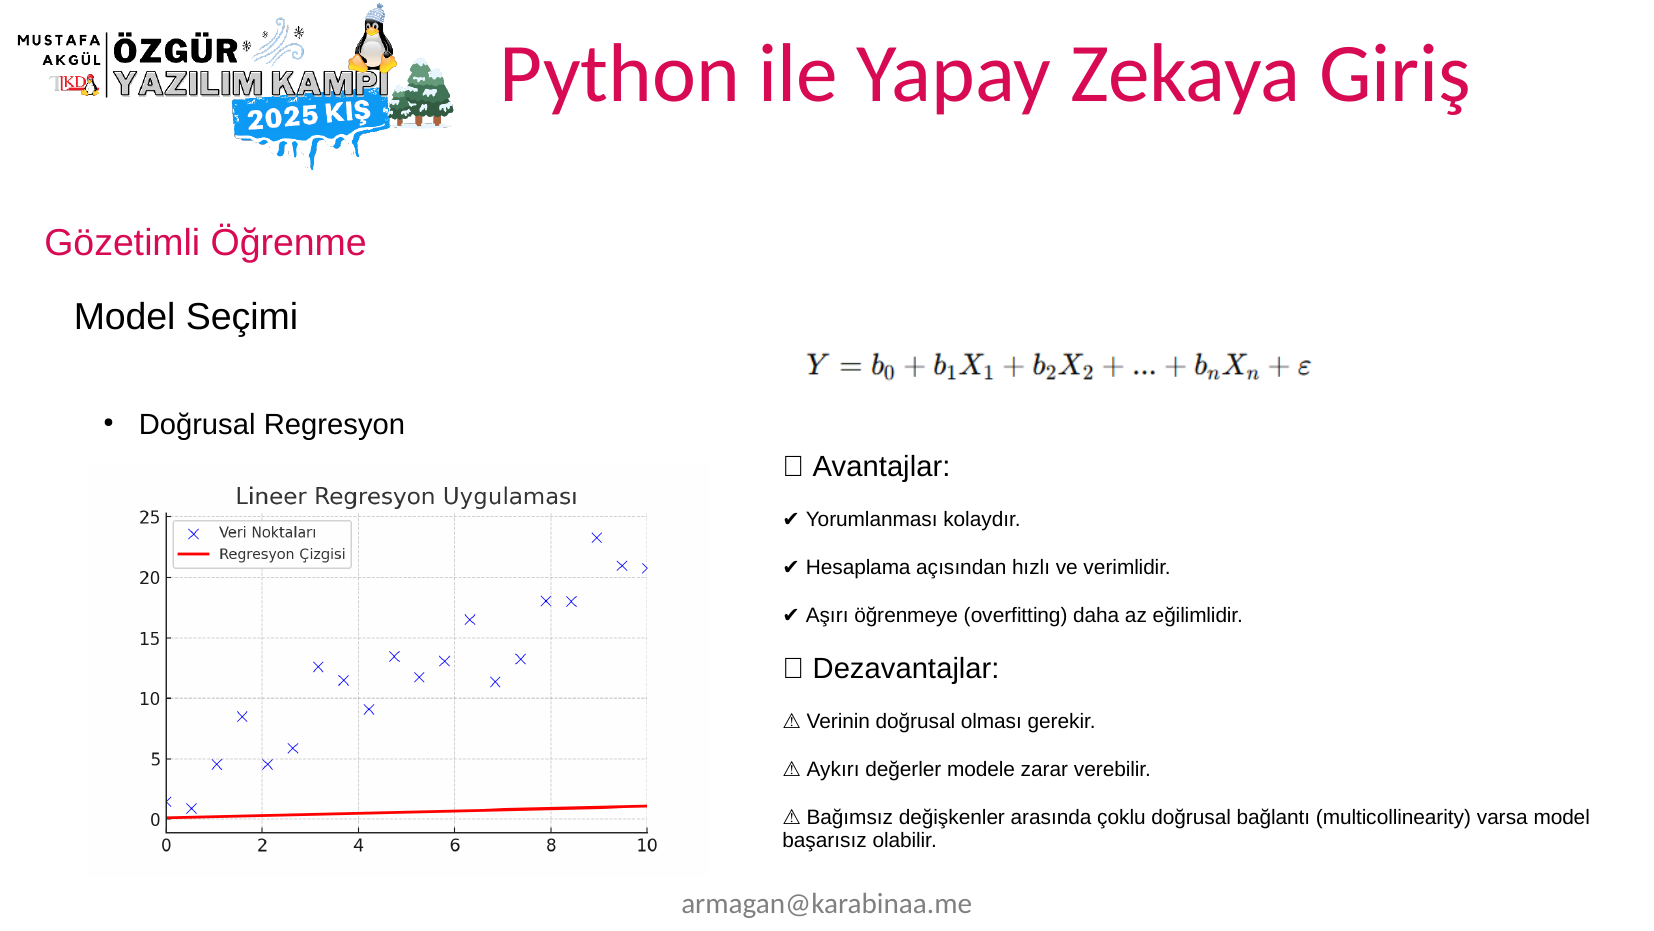

Python ile Yapay Zekaya Giriş
Gözetimli Öğrenme
Model Seçimi
Doğrusal Regresyon
✅ Avantajlar:
✔️ Yorumlanması kolaydır.
✔️ Hesaplama açısından hızlı ve verimlidir.
✔️ Aşırı öğrenmeye (overfitting) daha az eğilimlidir.
❌ Dezavantajlar:
⚠️ Verinin doğrusal olması gerekir.
⚠️ Aykırı değerler modele zarar verebilir.
⚠️ Bağımsız değişkenler arasında çoklu doğrusal bağlantı (multicollinearity) varsa model başarısız olabilir.
armagan@karabinaa.me